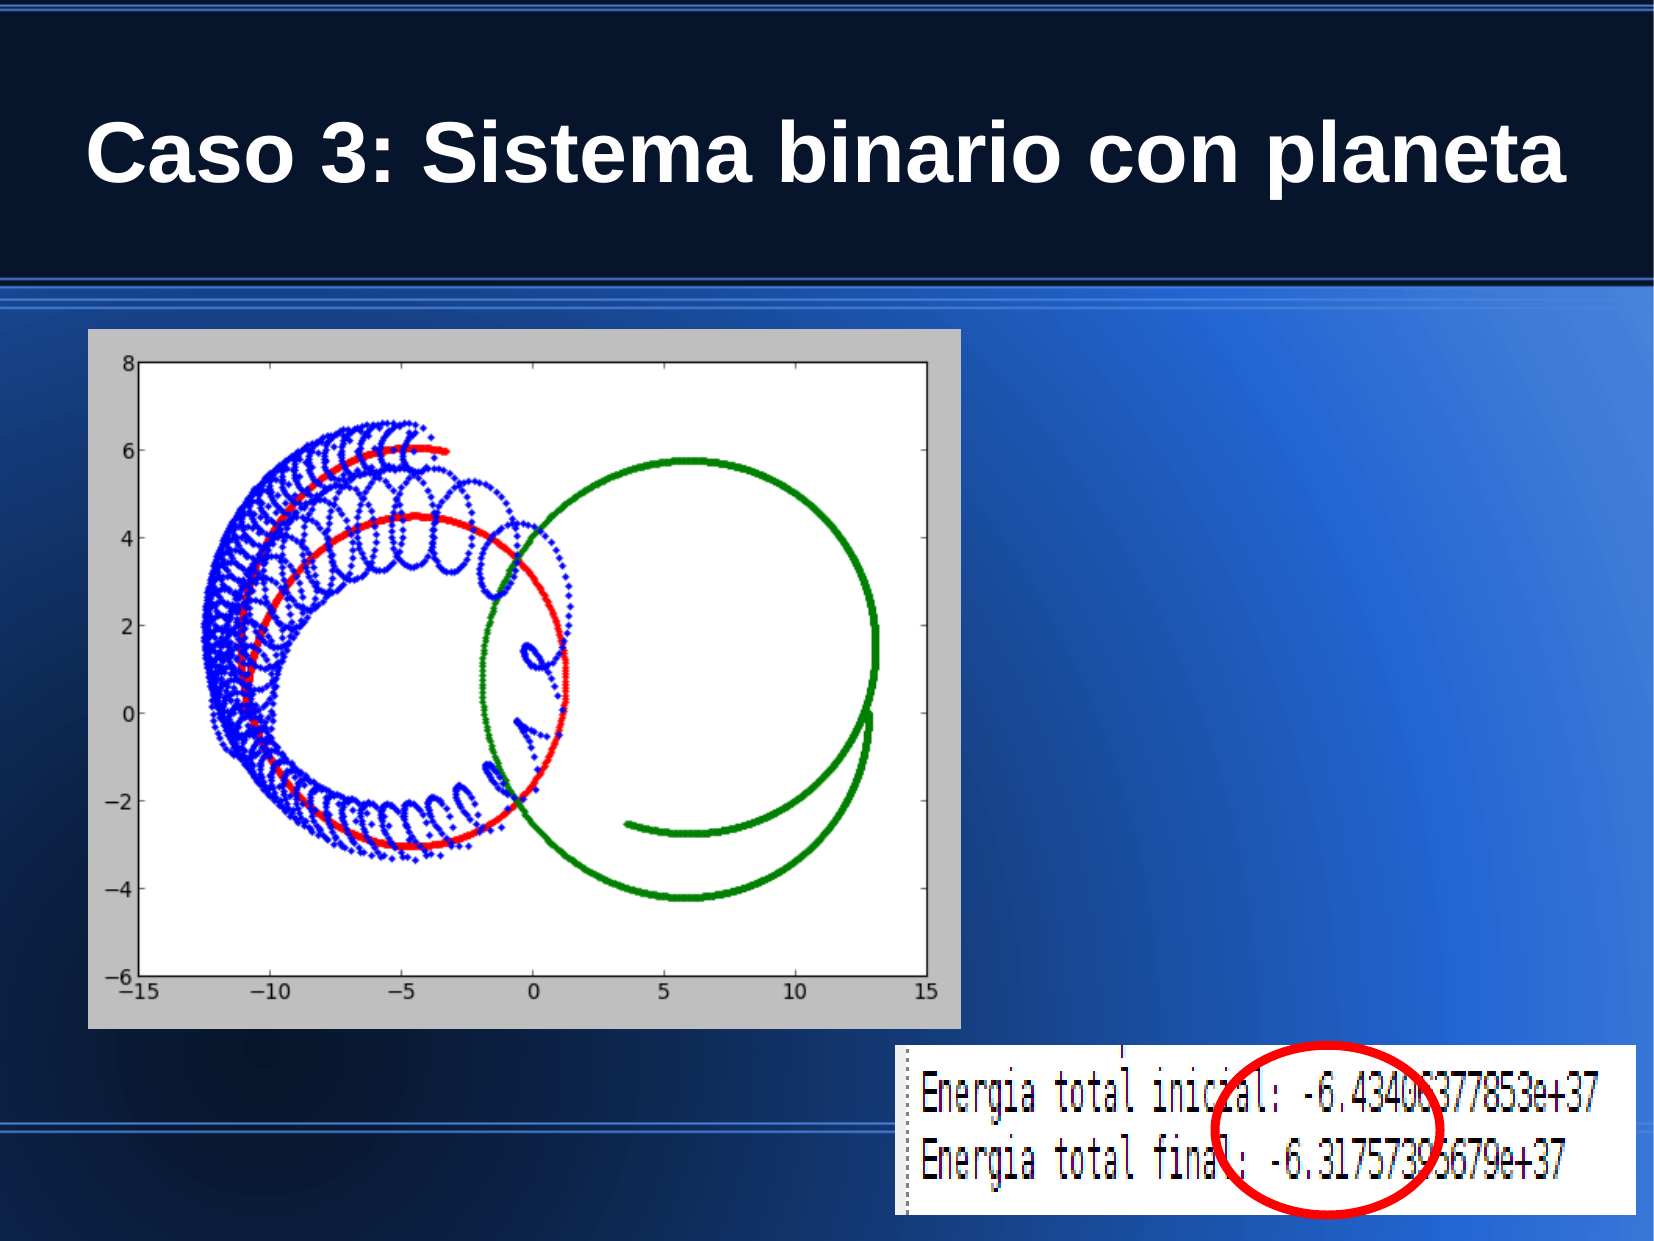

# Caso 3: Sistema binario con planeta